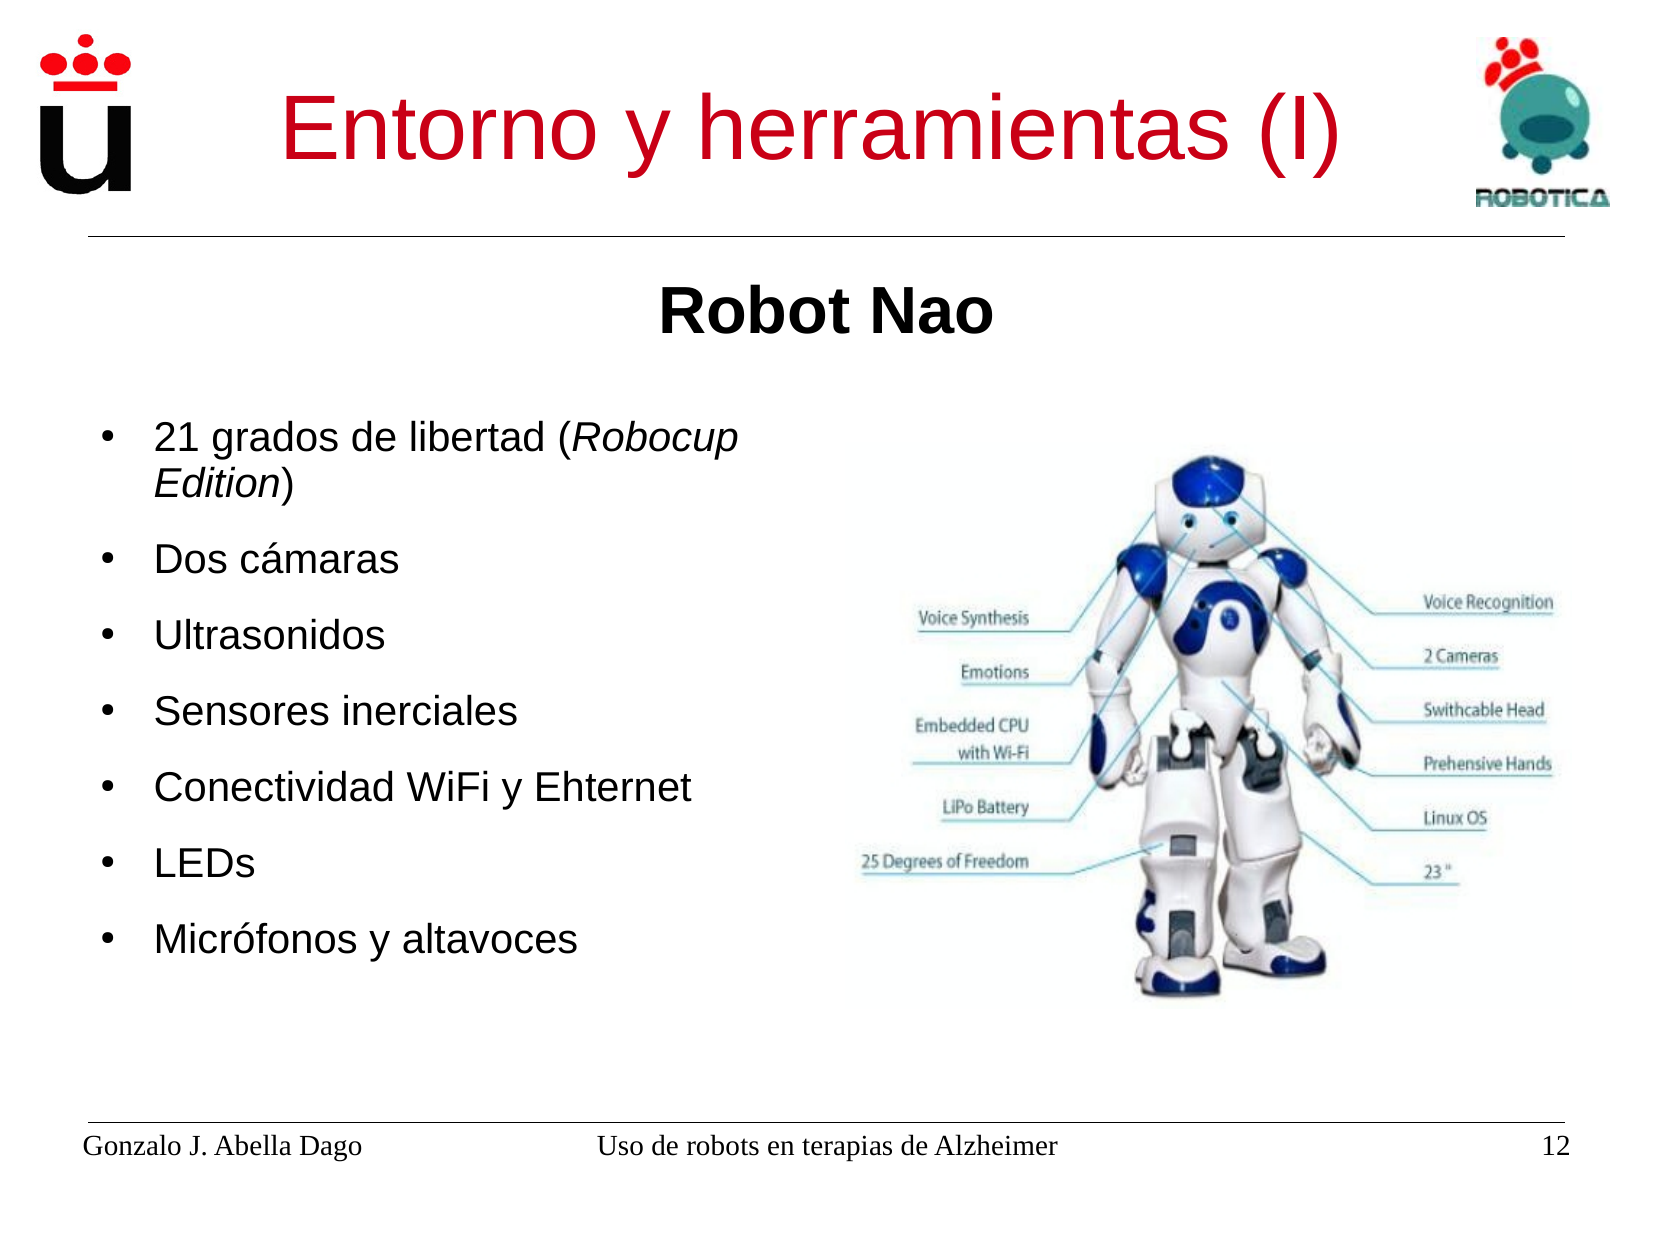

# Entorno y herramientas (I)
Robot Nao
21 grados de libertad (Robocup Edition)
Dos cámaras
Ultrasonidos
Sensores inerciales
Conectividad WiFi y Ehternet
LEDs
Micrófonos y altavoces
12